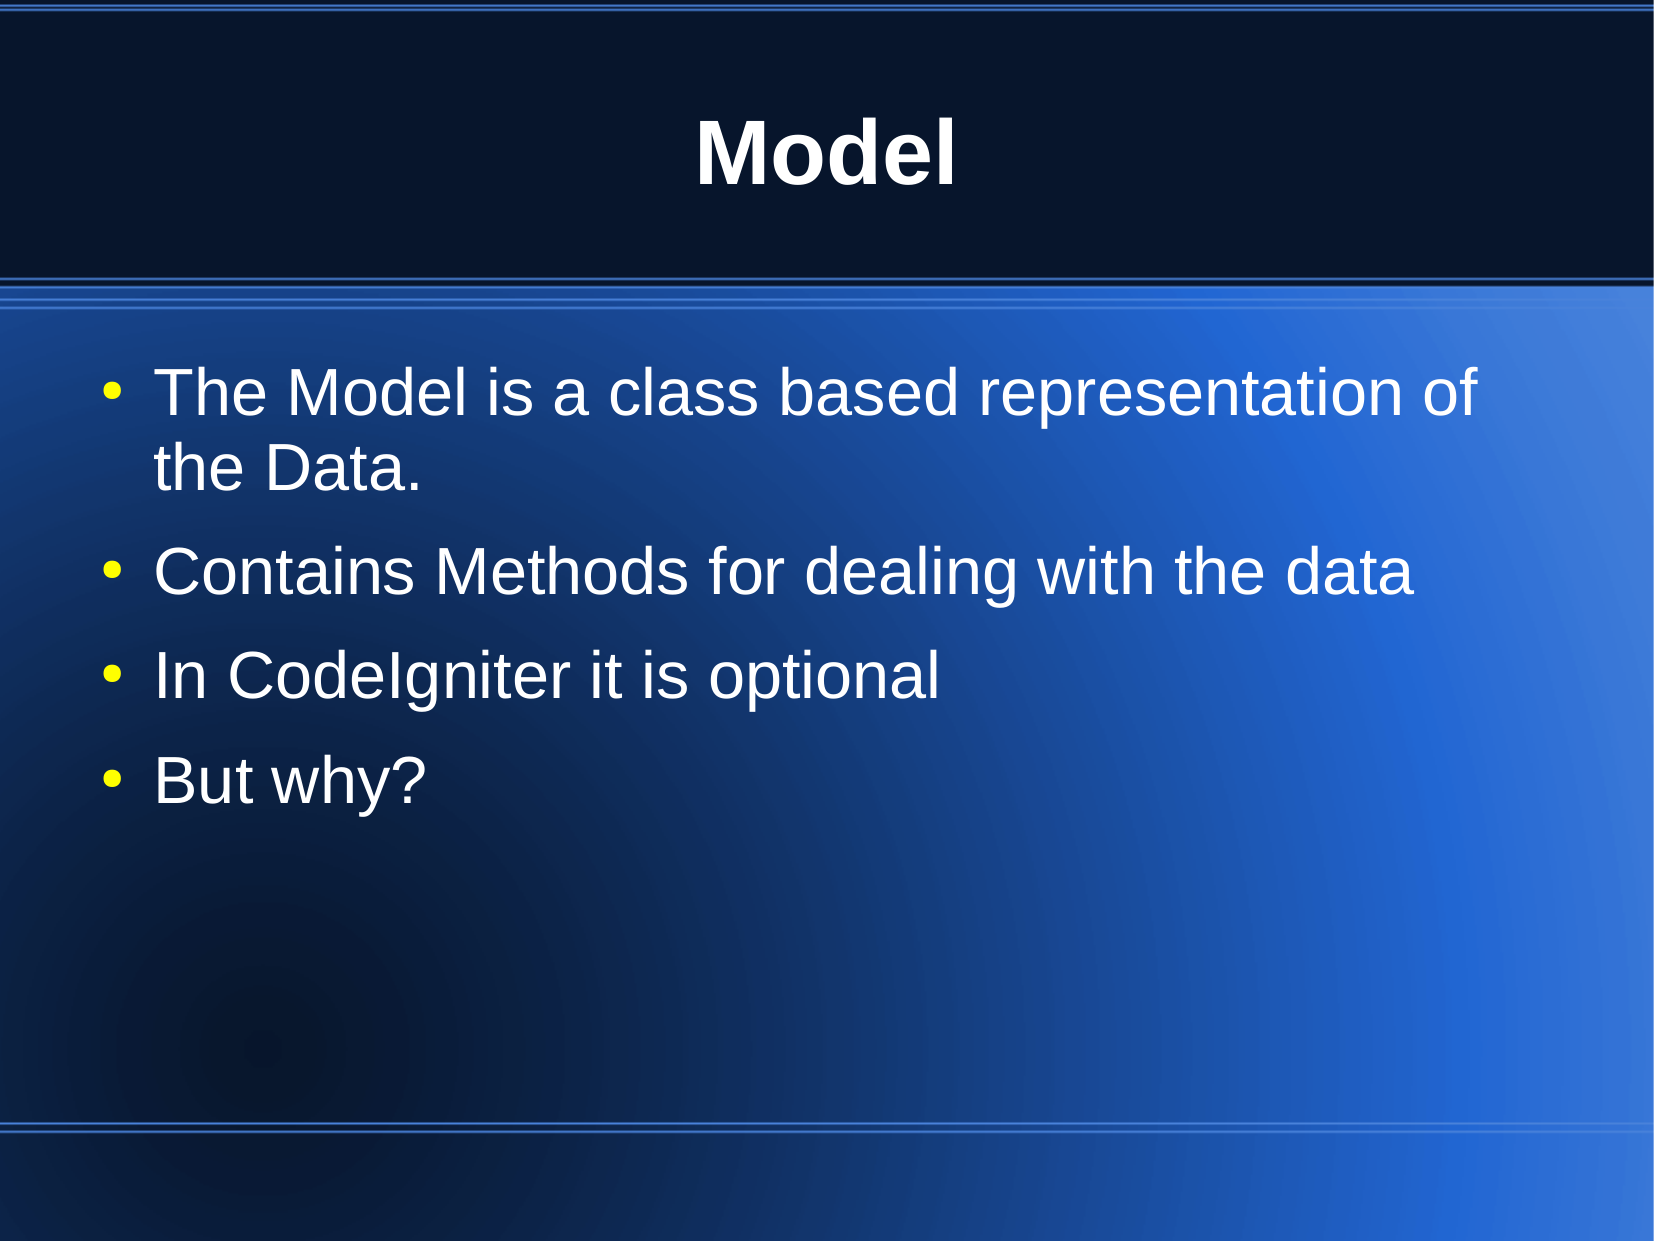

# Model
The Model is a class based representation of the Data.
Contains Methods for dealing with the data
In CodeIgniter it is optional
But why?